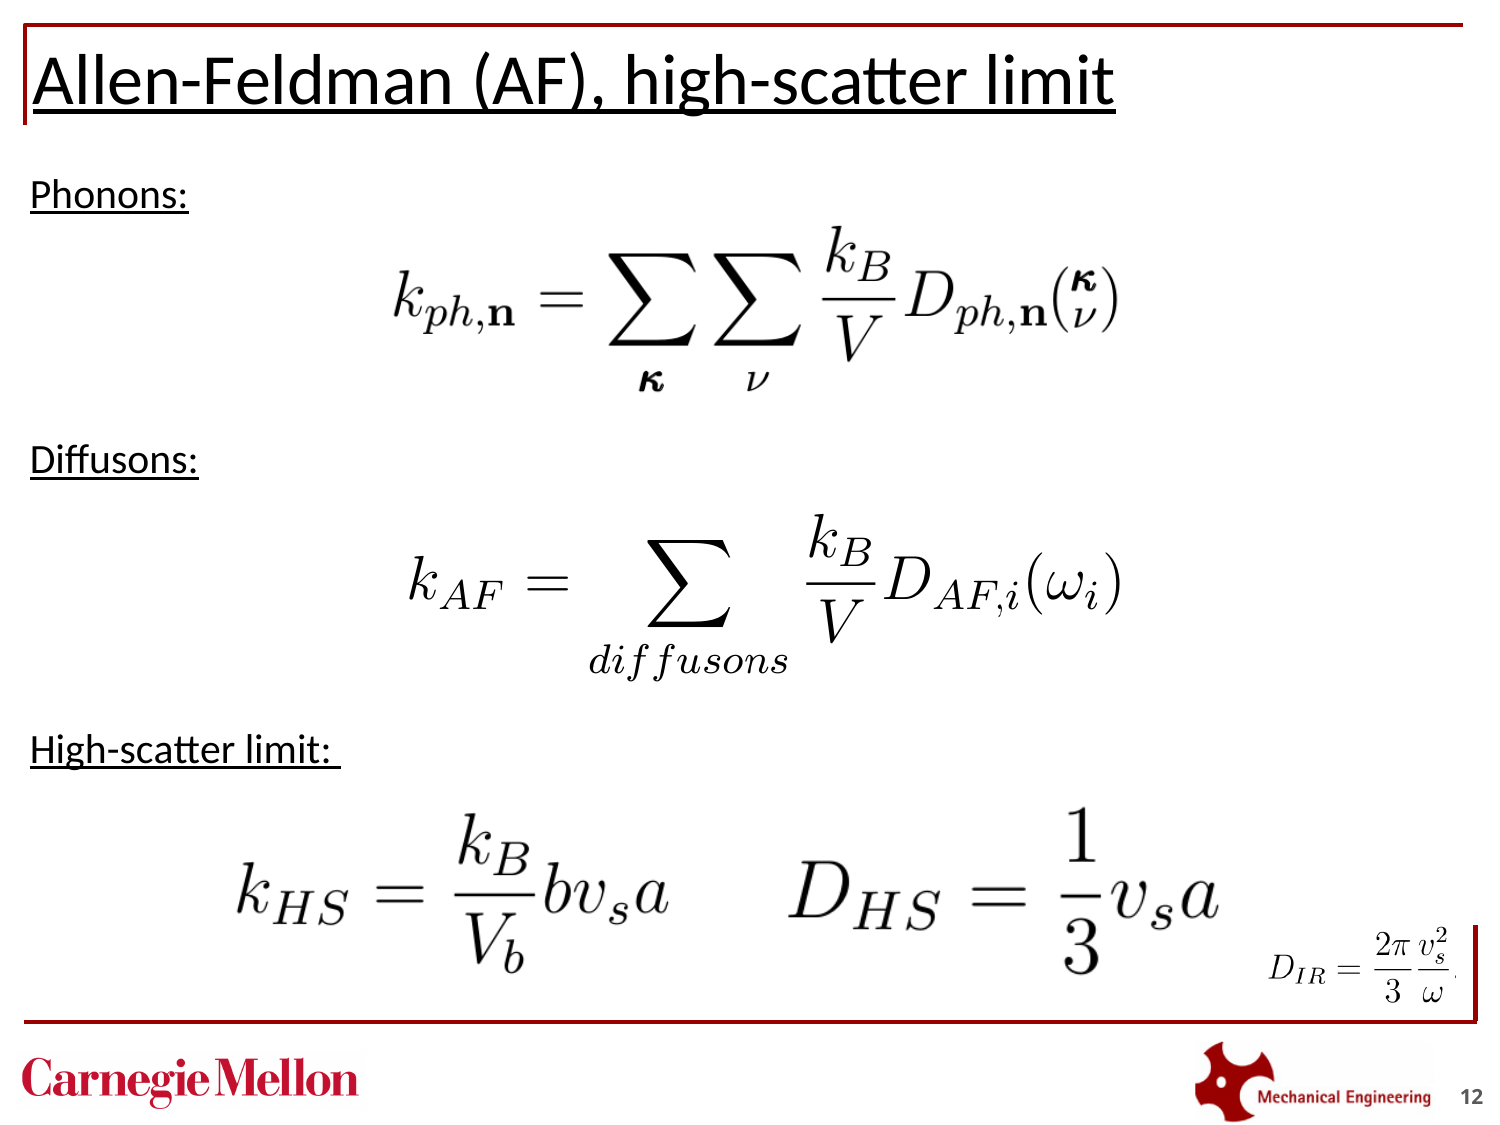

# Allen-Feldman (AF), high-scatter limit
Phonons:
Diffusons:
High-scatter limit: